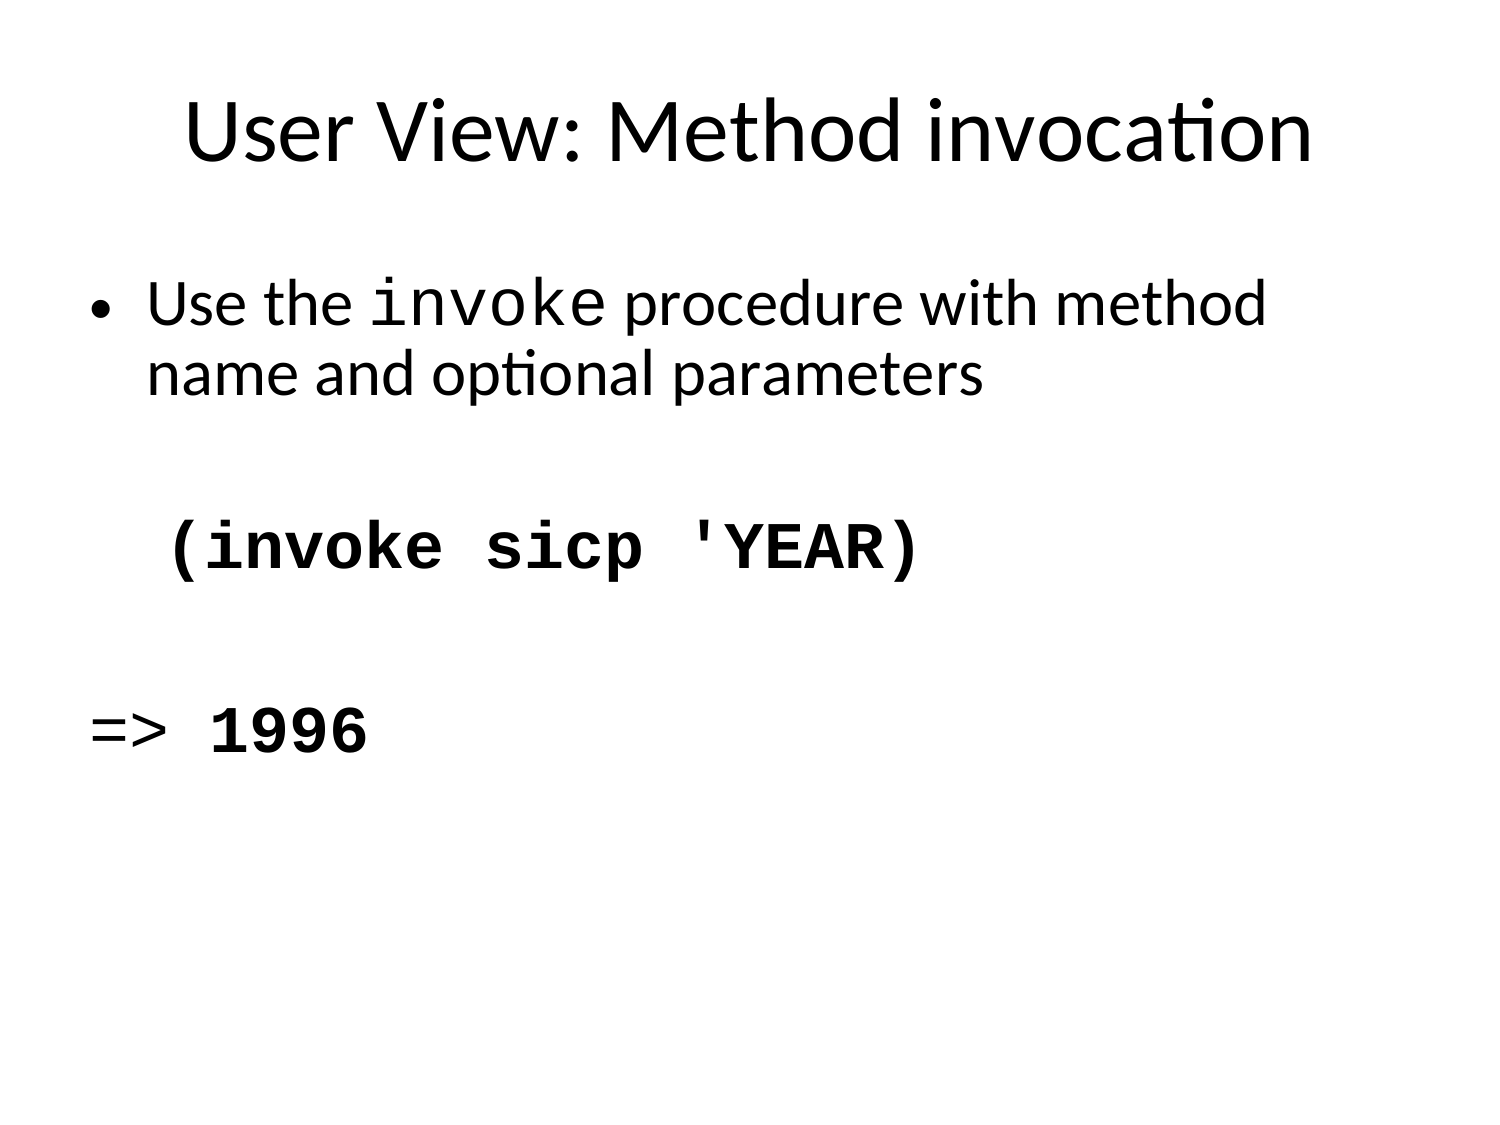

# User View: Method invocation
Use the invoke procedure with method name and optional parameters
 (invoke sicp 'YEAR)
=> 1996